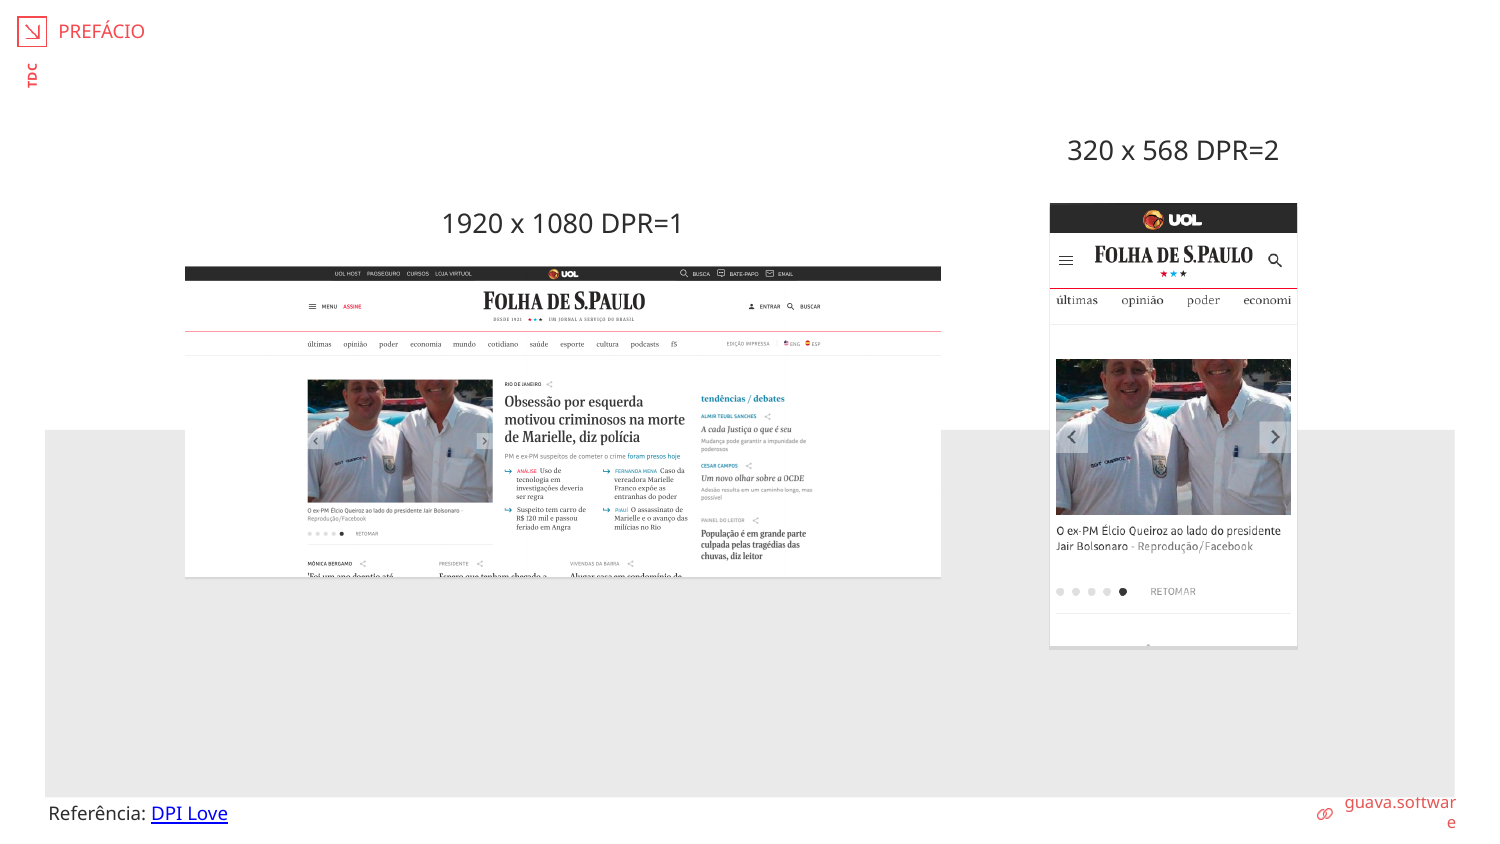

# PREFÁCIO
320 x 568 DPR=2
TDC
1920 x 1080 DPR=1
Referência: DPI Love